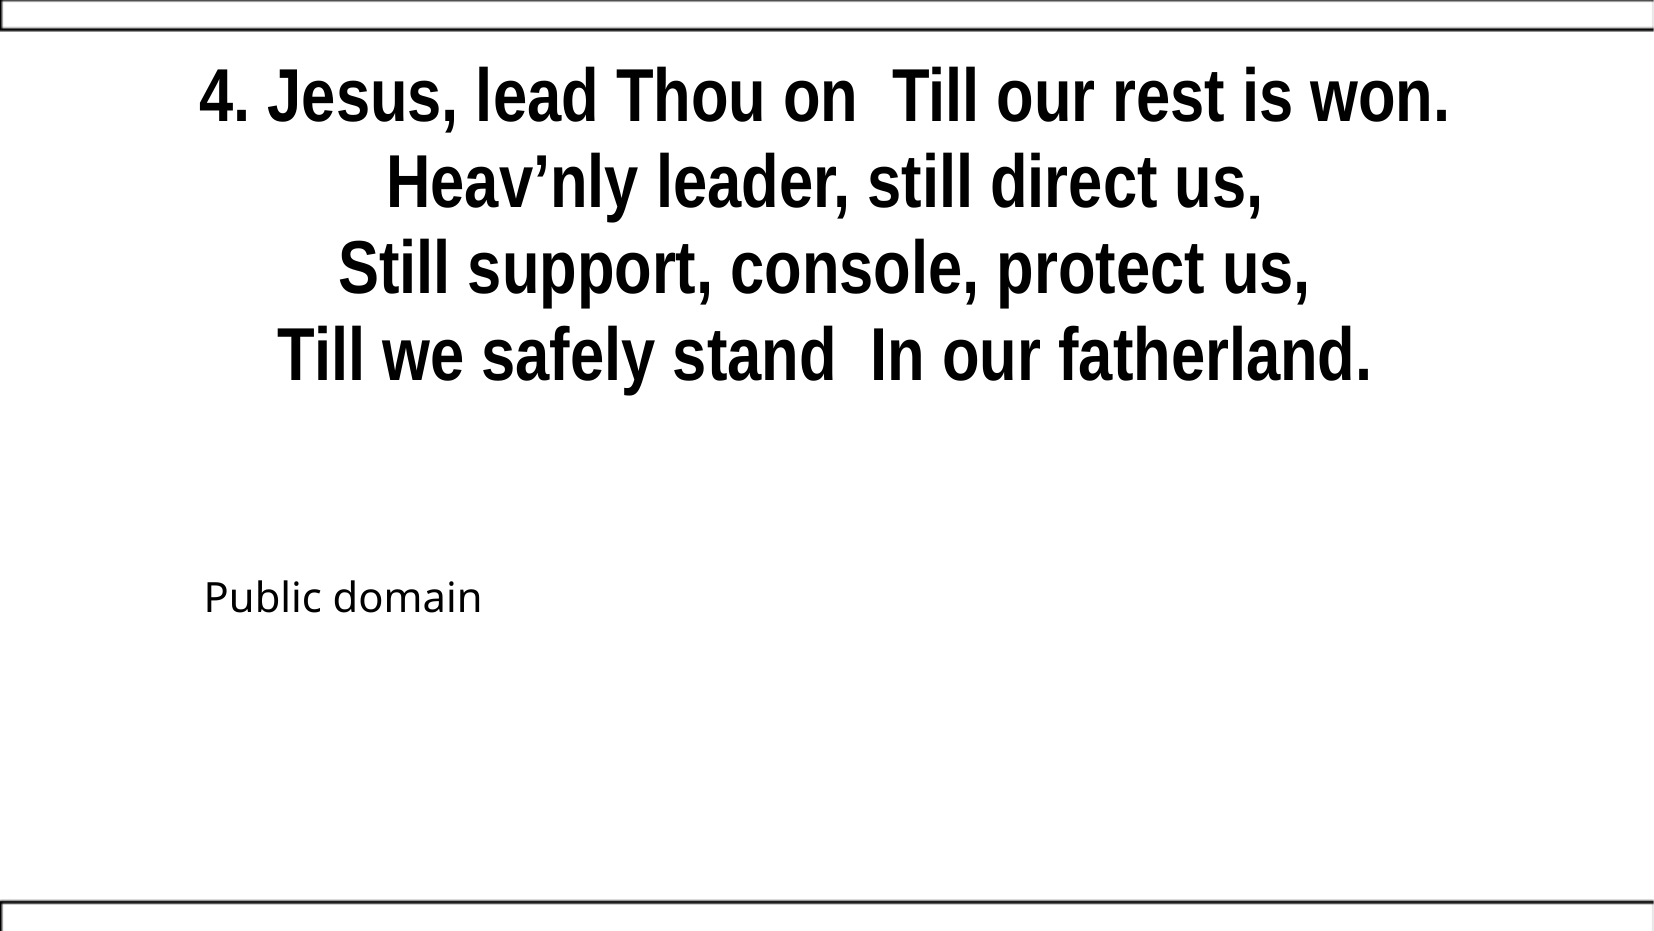

4. Jesus, lead Thou on Till our rest is won.
Heav’nly leader, still direct us,
Still support, console, protect us,
Till we safely stand In our fatherland.
 Public domain